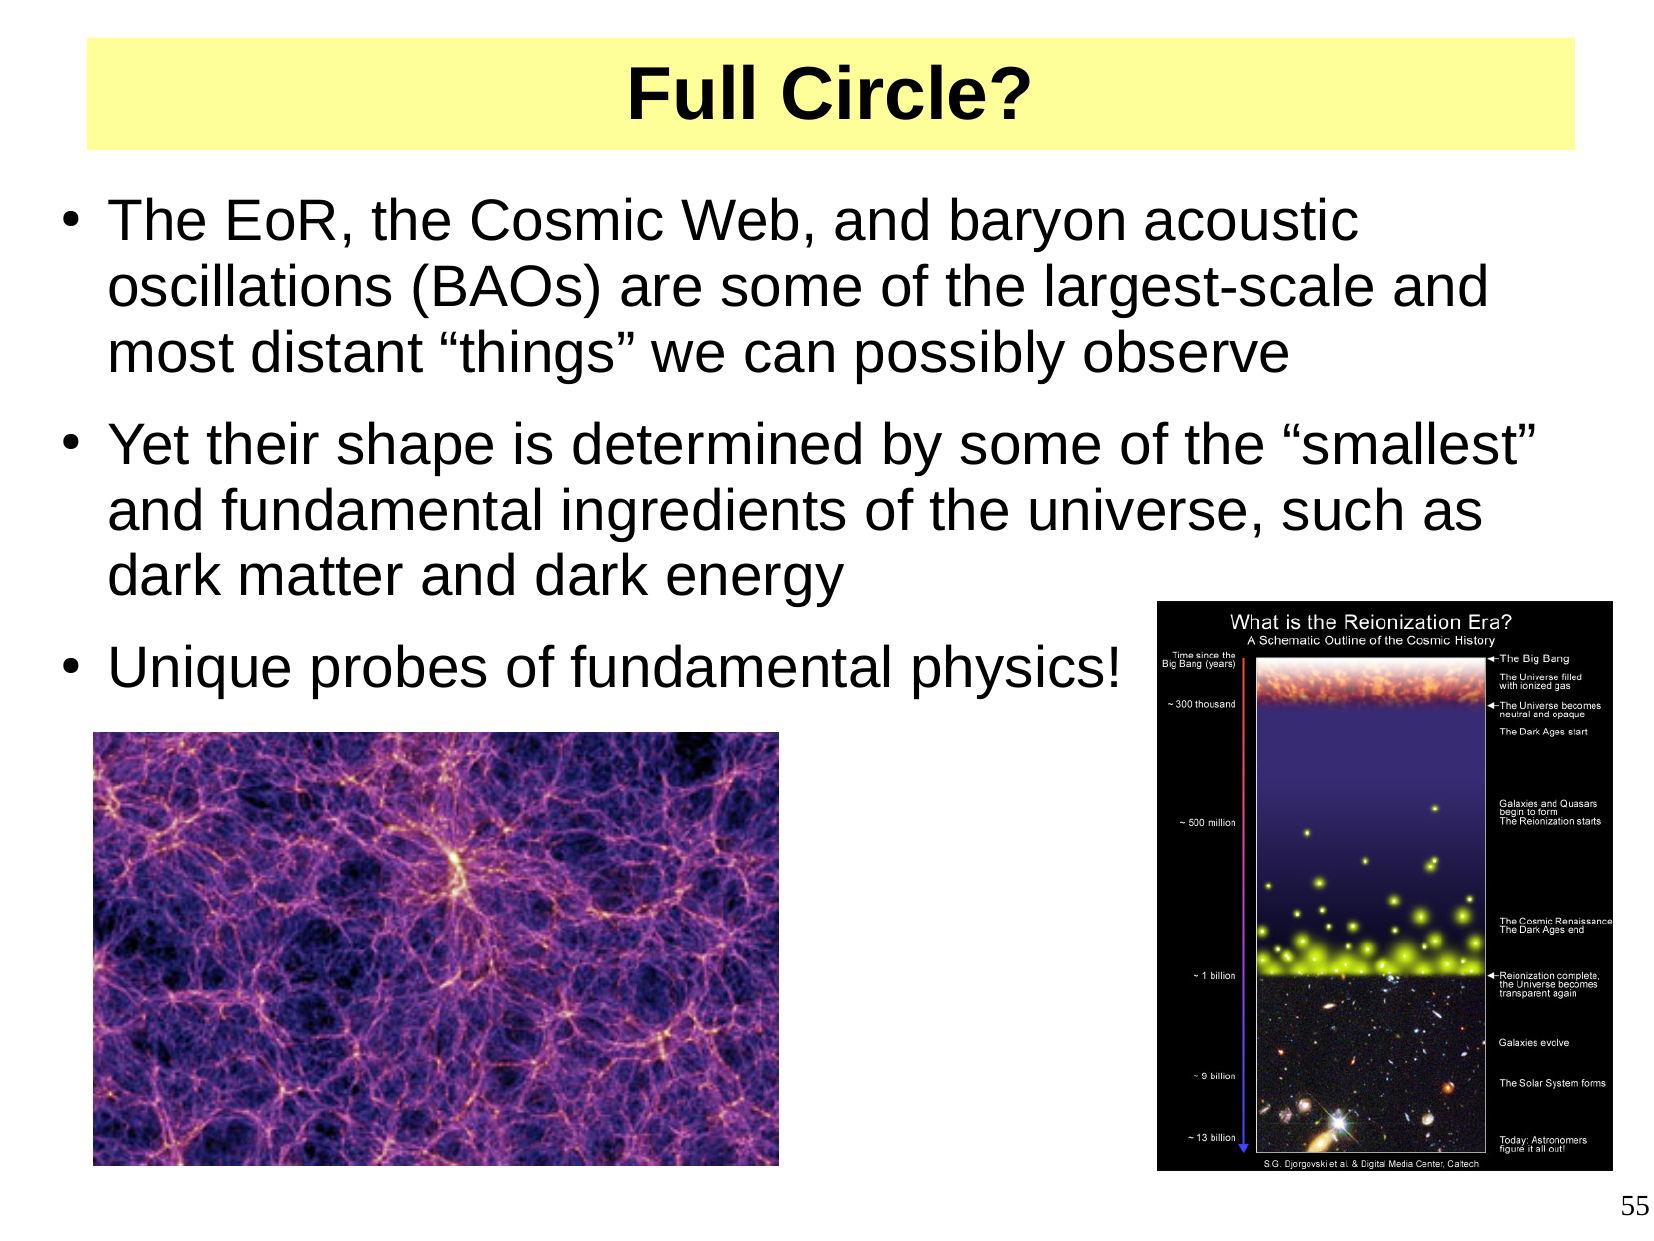

# Full Circle?
The EoR, the Cosmic Web, and baryon acoustic oscillations (BAOs) are some of the largest-scale and most distant “things” we can possibly observe
Yet their shape is determined by some of the “smallest” and fundamental ingredients of the universe, such as dark matter and dark energy
Unique probes of fundamental physics!
55